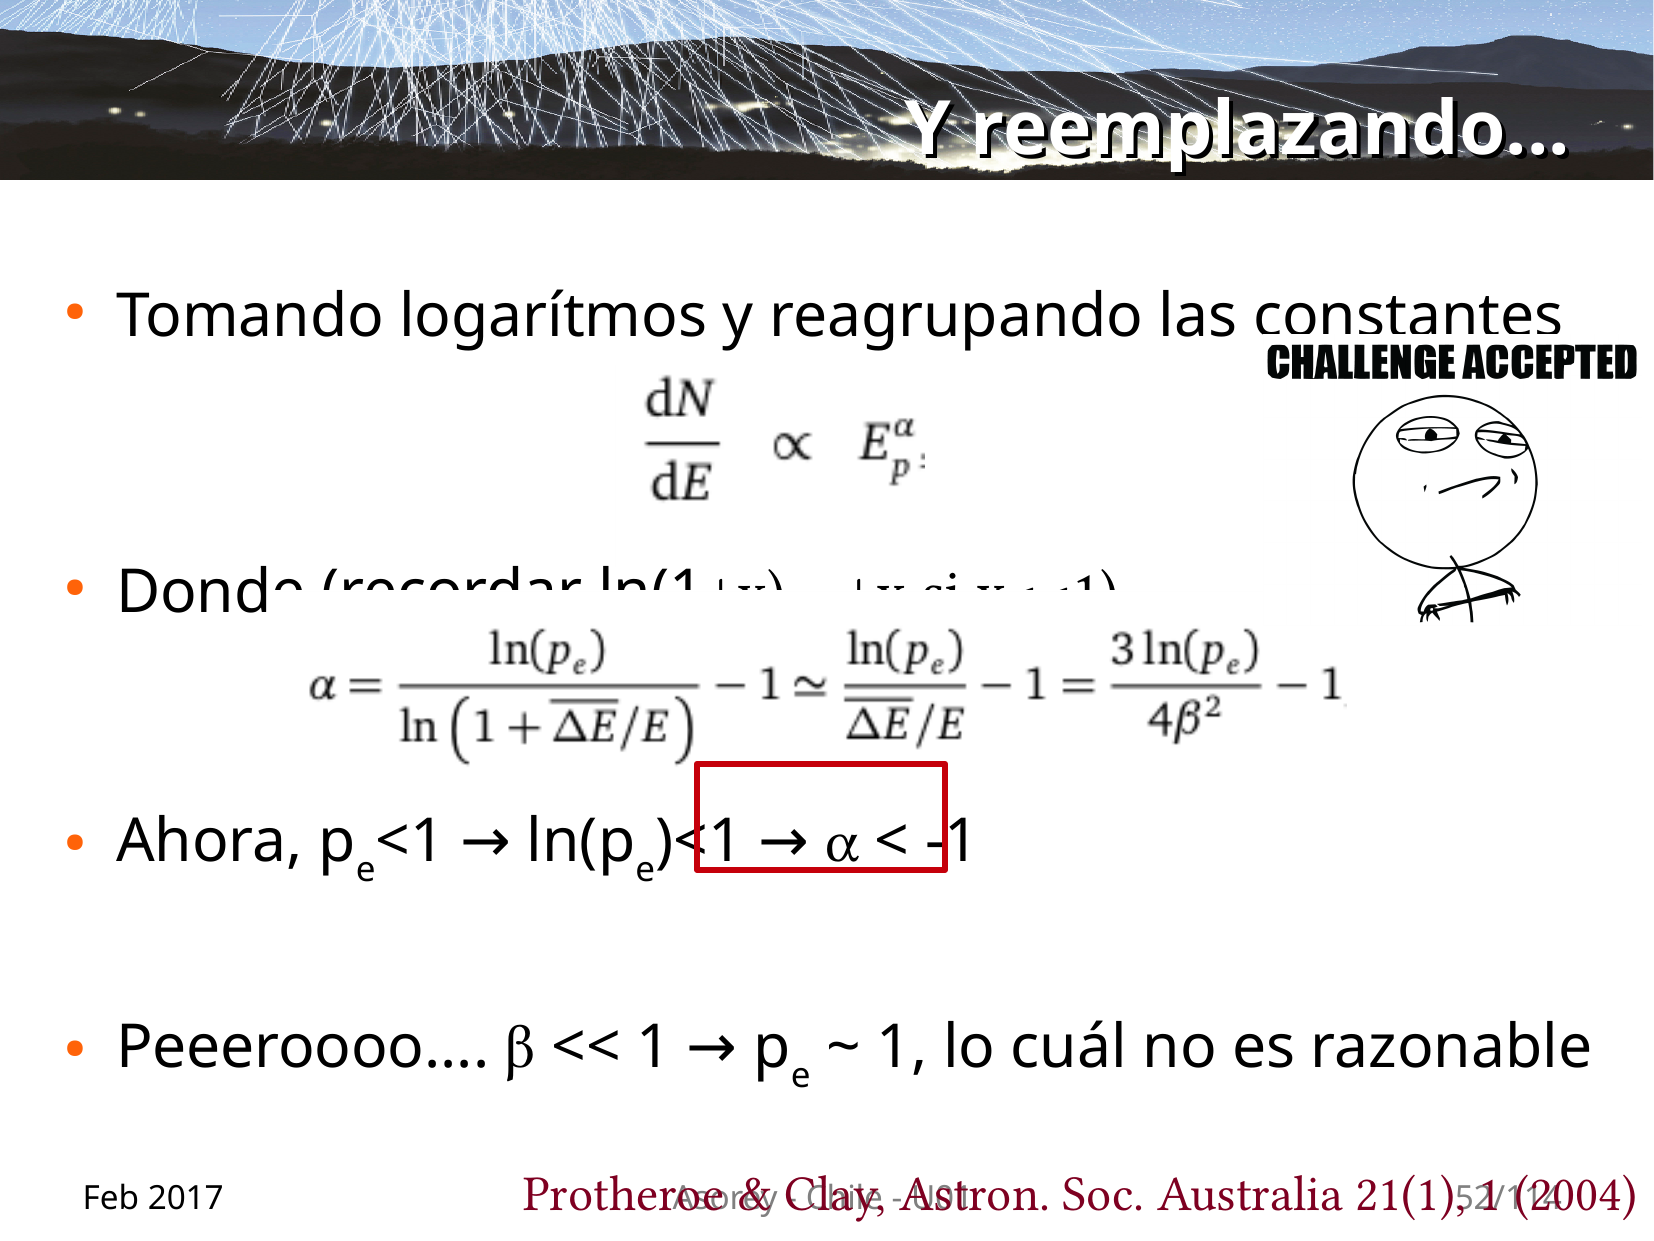

# Y reemplazando...
Tomando logarítmos y reagrupando las constantes
Donde (recordar ln(1±x) ~ ±x si x<<1)
Ahora, pe<1 → ln(pe)<1 → α < -1
Peeeroooo.... β << 1 → pe ~ 1, lo cuál no es razonable
Protheroe & Clay, Astron. Soc. Australia 21(1), 1 (2004)
Feb 2017
Asorey - Chile - U01
52